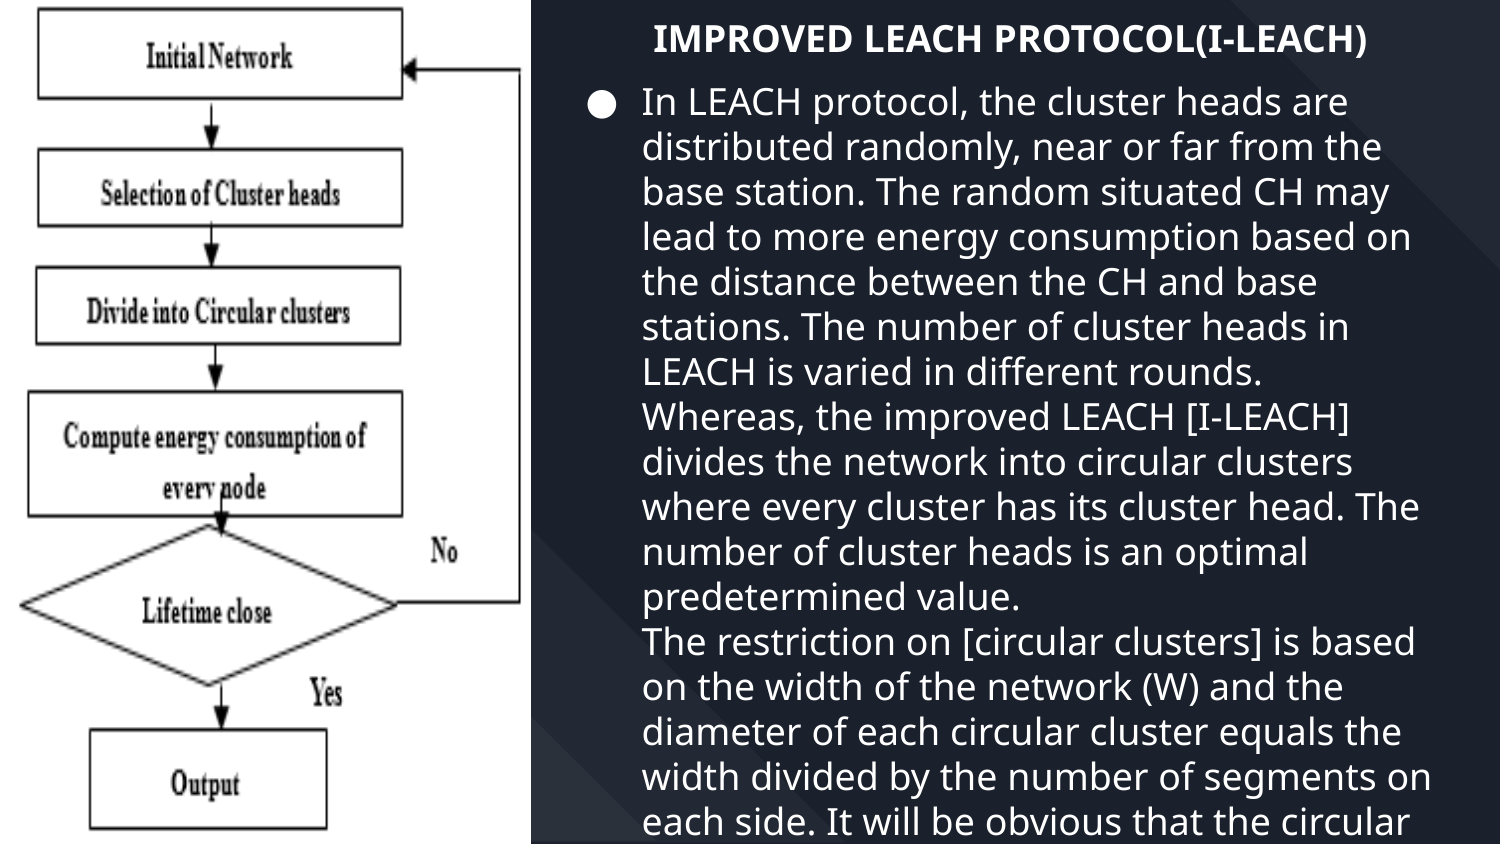

IMPROVED LEACH PROTOCOL(I-LEACH)
# In LEACH protocol, the cluster heads are distributed randomly, near or far from the base station. The random situated CH may lead to more energy consumption based on the distance between the CH and base stations. The number of cluster heads in LEACH is varied in different rounds. Whereas, the improved LEACH [I-LEACH] divides the network into circular clusters where every cluster has its cluster head. The number of cluster heads is an optimal predetermined value. The restriction on [circular clusters] is based on the width of the network (W) and the diameter of each circular cluster equals the width divided by the number of segments on each side. It will be obvious that the circular clustering will increase the lifetime of the network by organizing the process of sending packets to the base station or sink.